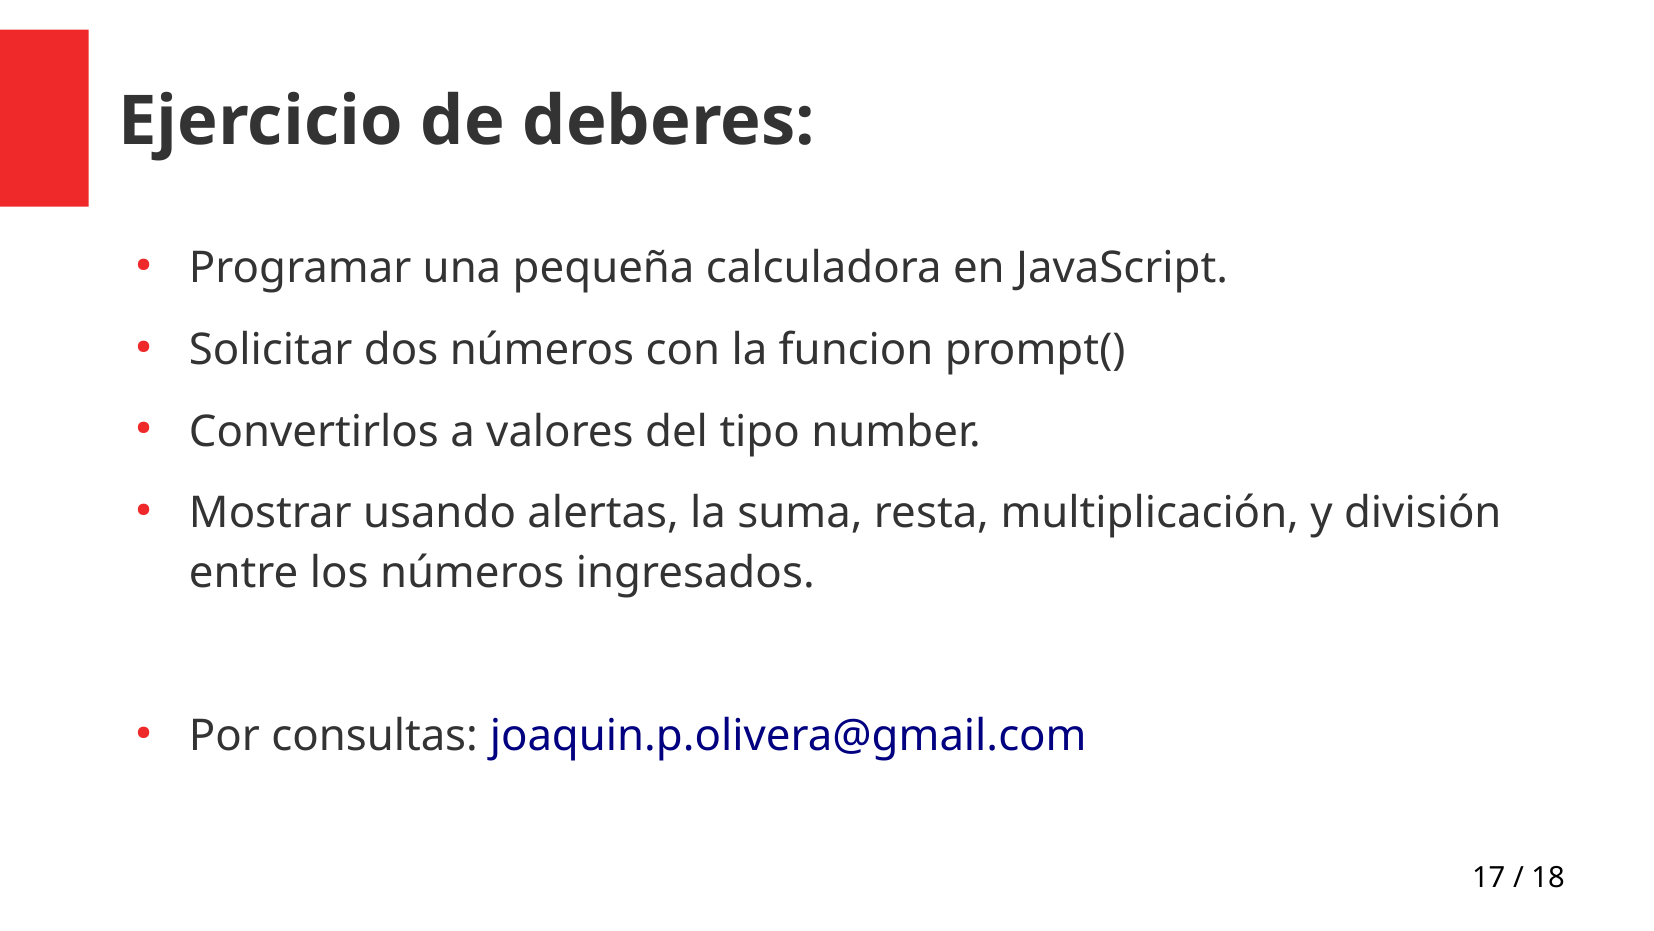

# Ejercicio de deberes:
Programar una pequeña calculadora en JavaScript.
Solicitar dos números con la funcion prompt()
Convertirlos a valores del tipo number.
Mostrar usando alertas, la suma, resta, multiplicación, y división entre los números ingresados.
Por consultas: joaquin.p.olivera@gmail.com
17